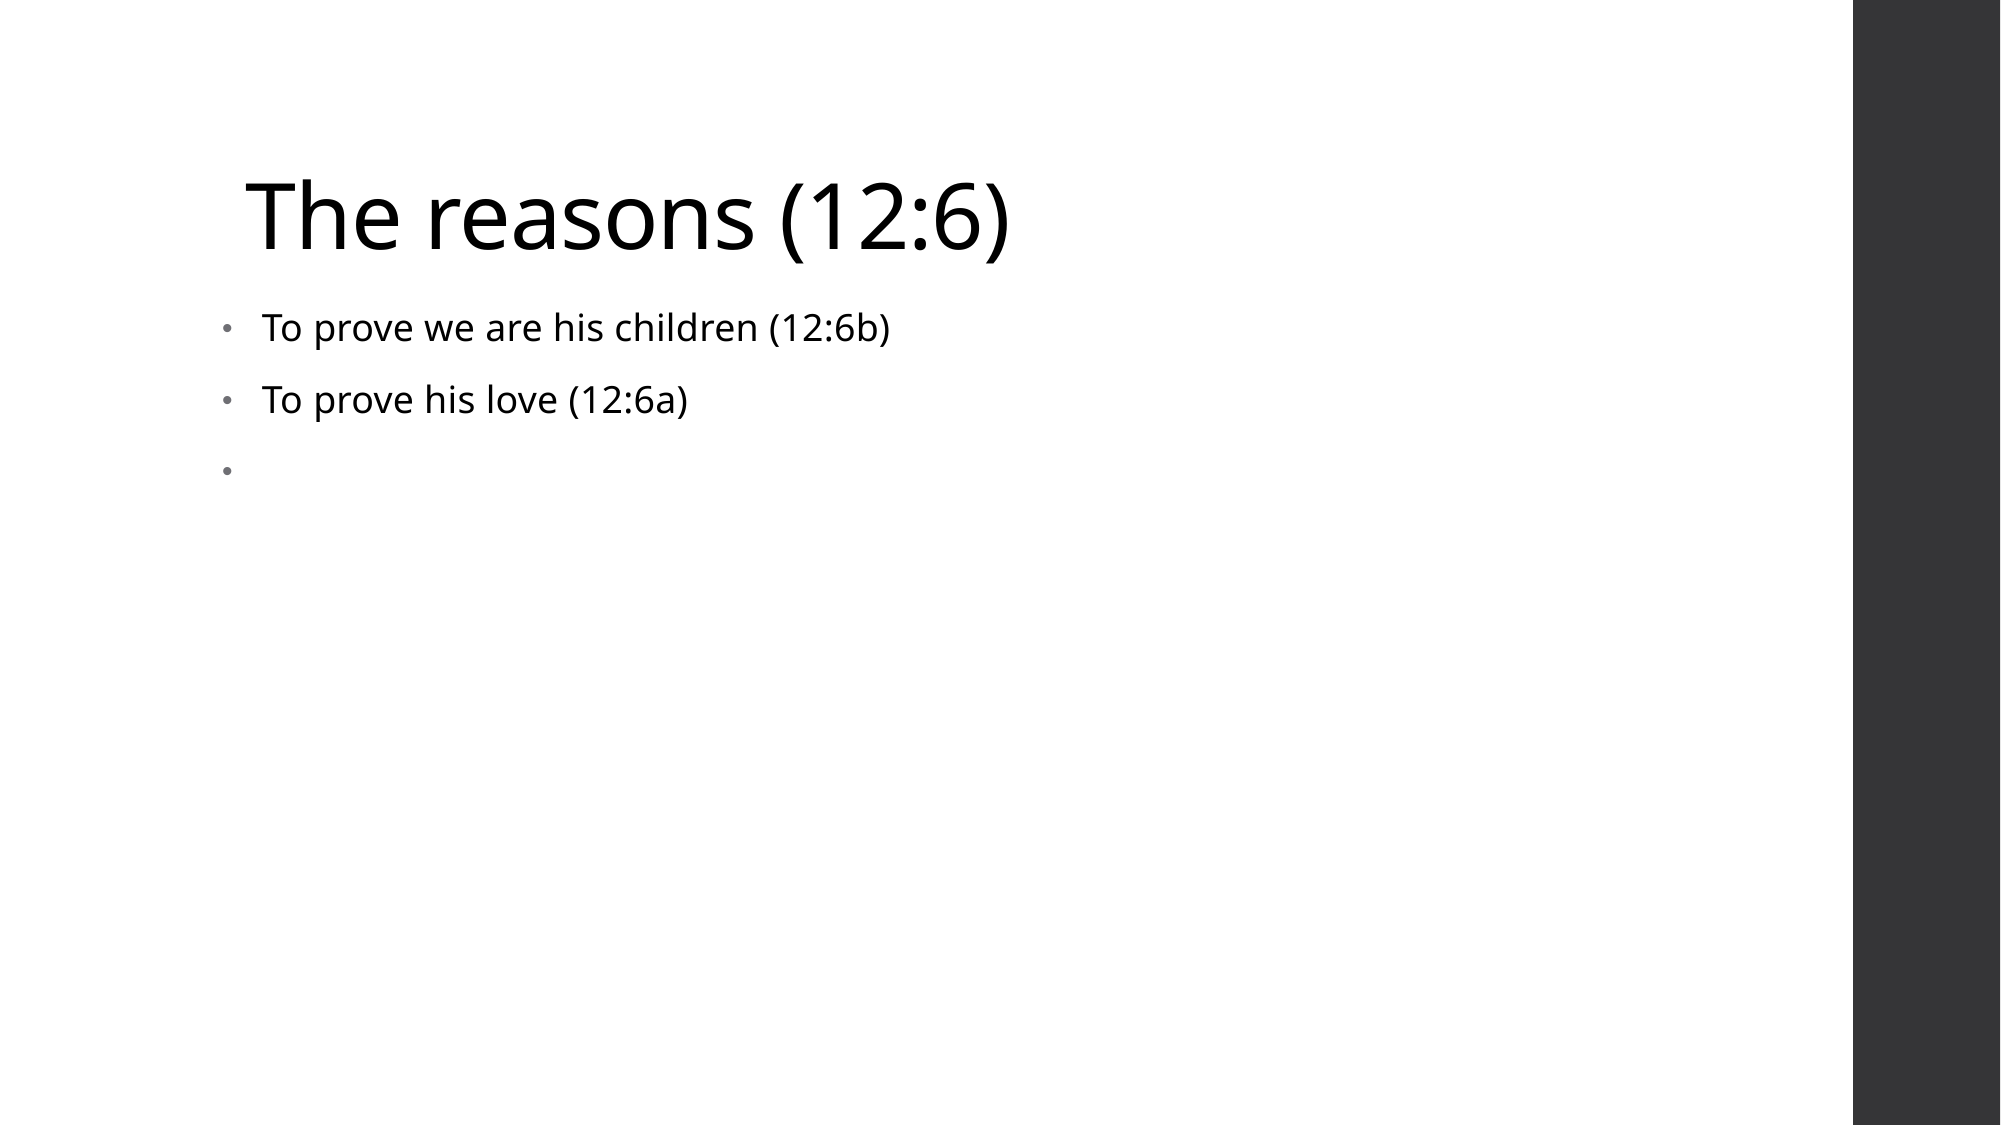

# The reasons (12:6)
 To prove we are his children (12:6b)
 To prove his love (12:6a)